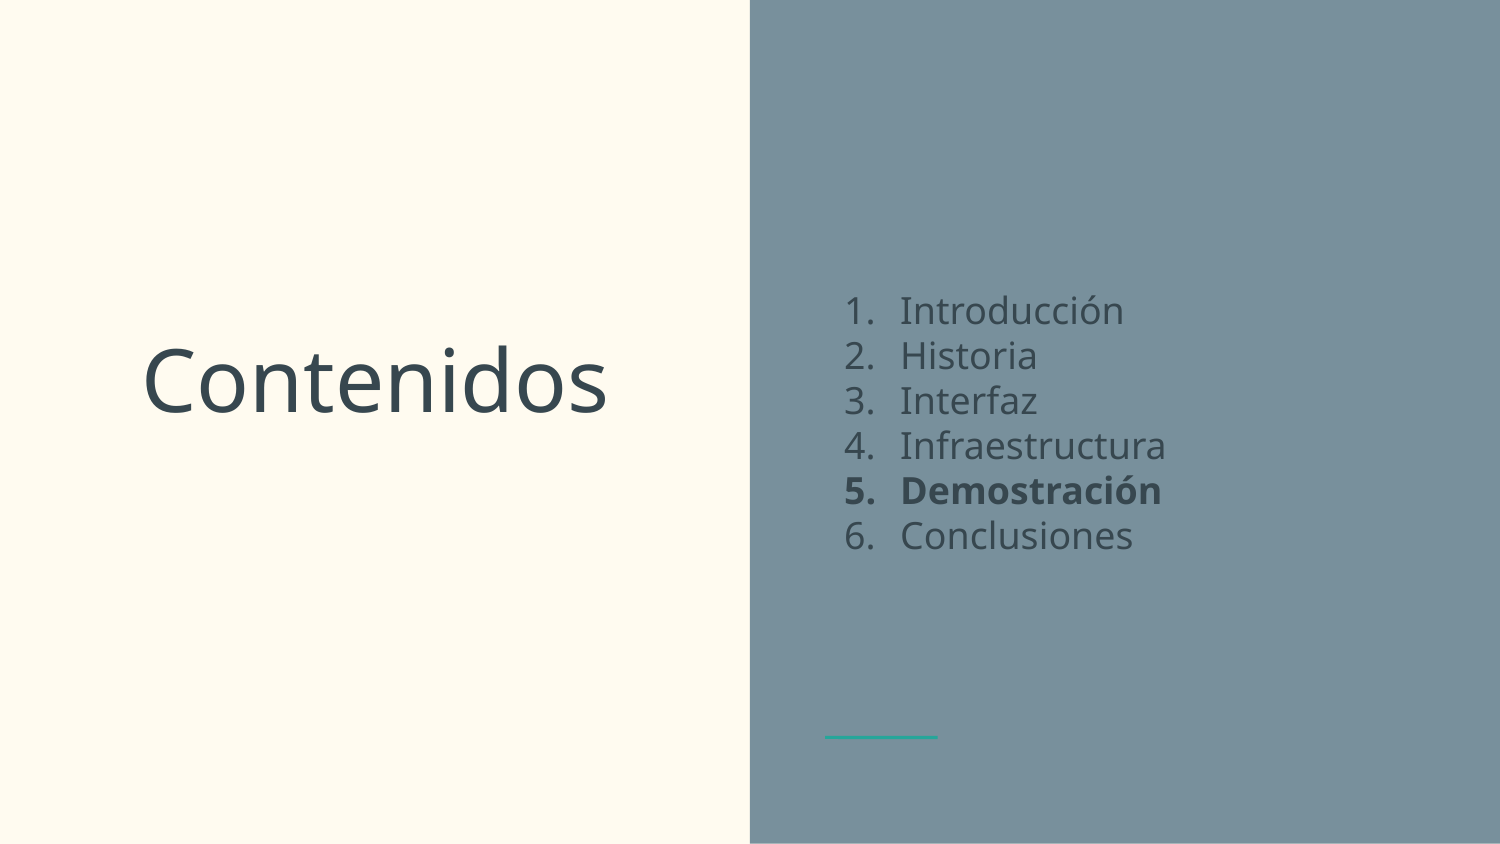

Introducción
Historia
Interfaz
Infraestructura
Demostración
Conclusiones
# Contenidos